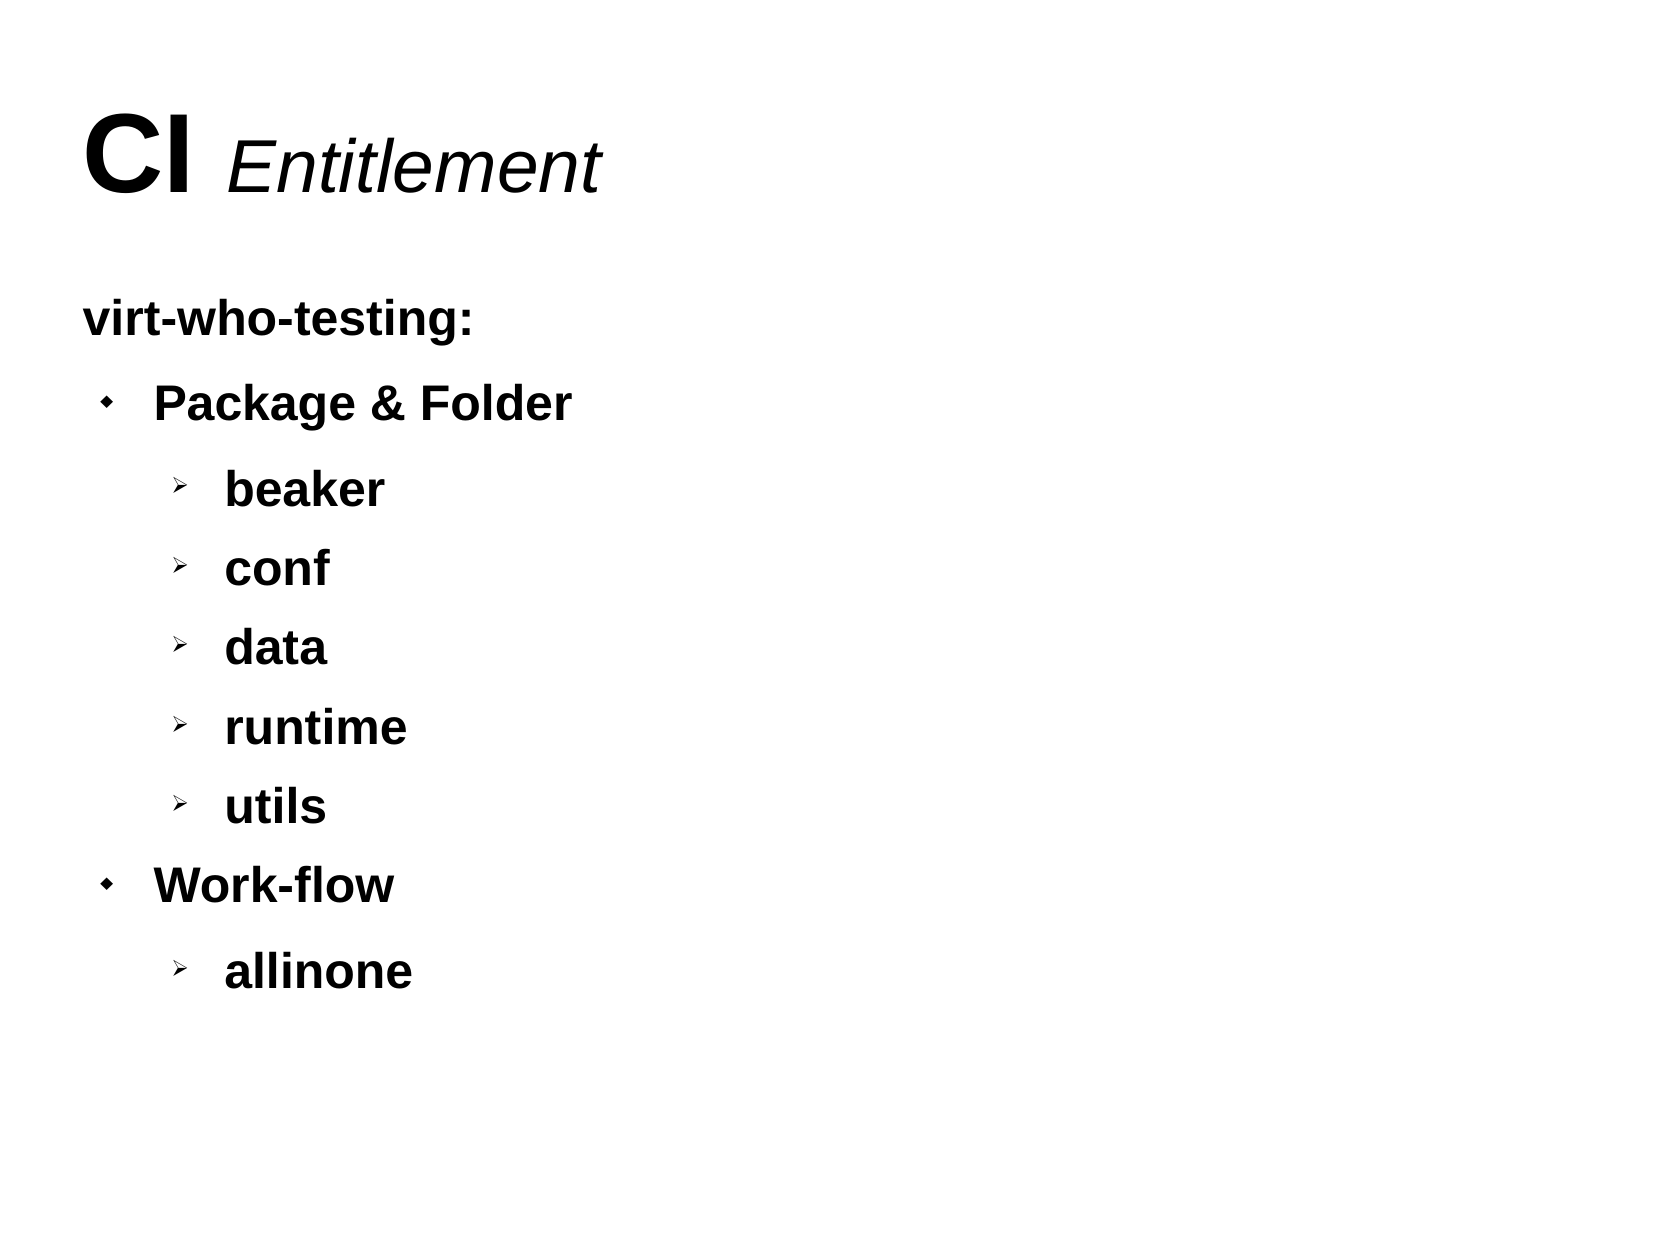

# CI Entitlement
virt-who-testing:
Package & Folder
beaker
conf
data
runtime
utils
Work-flow
allinone